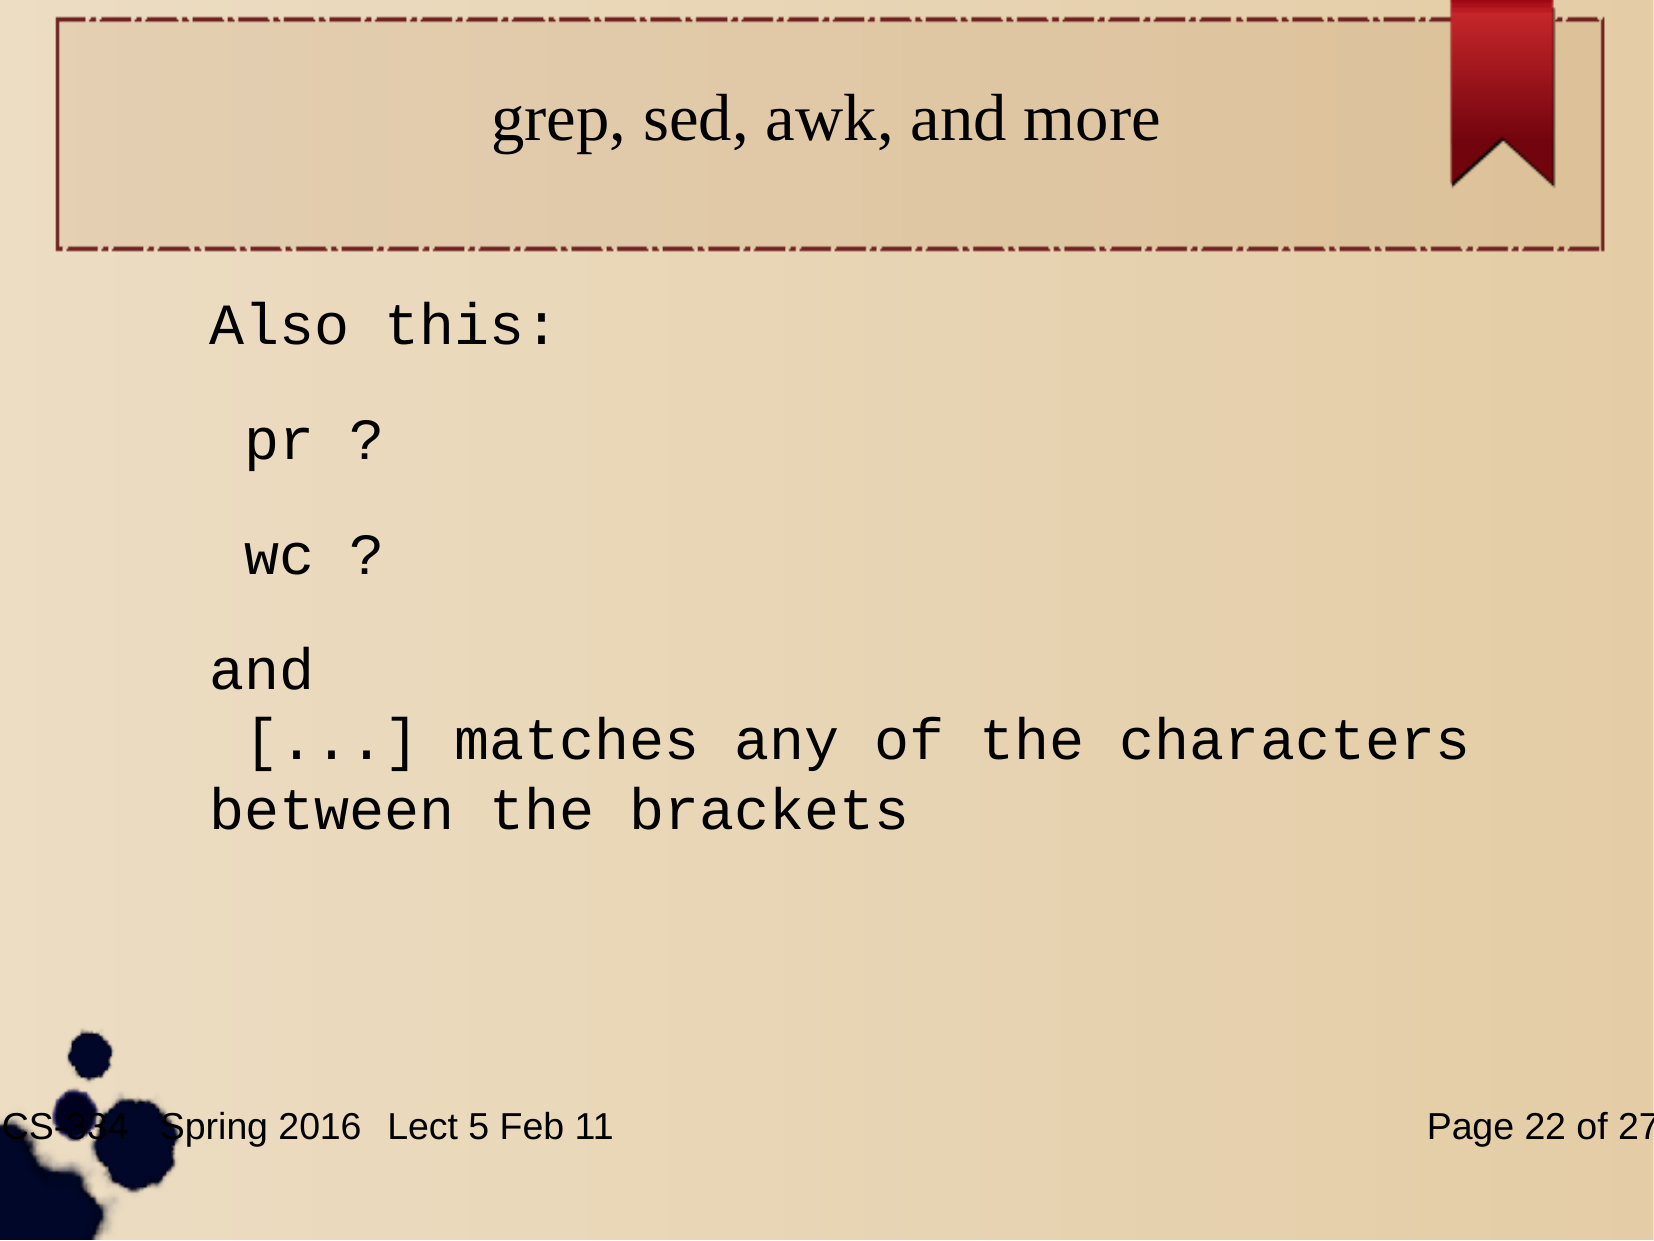

grep, sed, awk, and more
Also this:
 pr ?
 wc ?
and
 [...] matches any of the characters between the brackets
CS-334 Spring 2016	 Lect 5 Feb 11											Page of 27